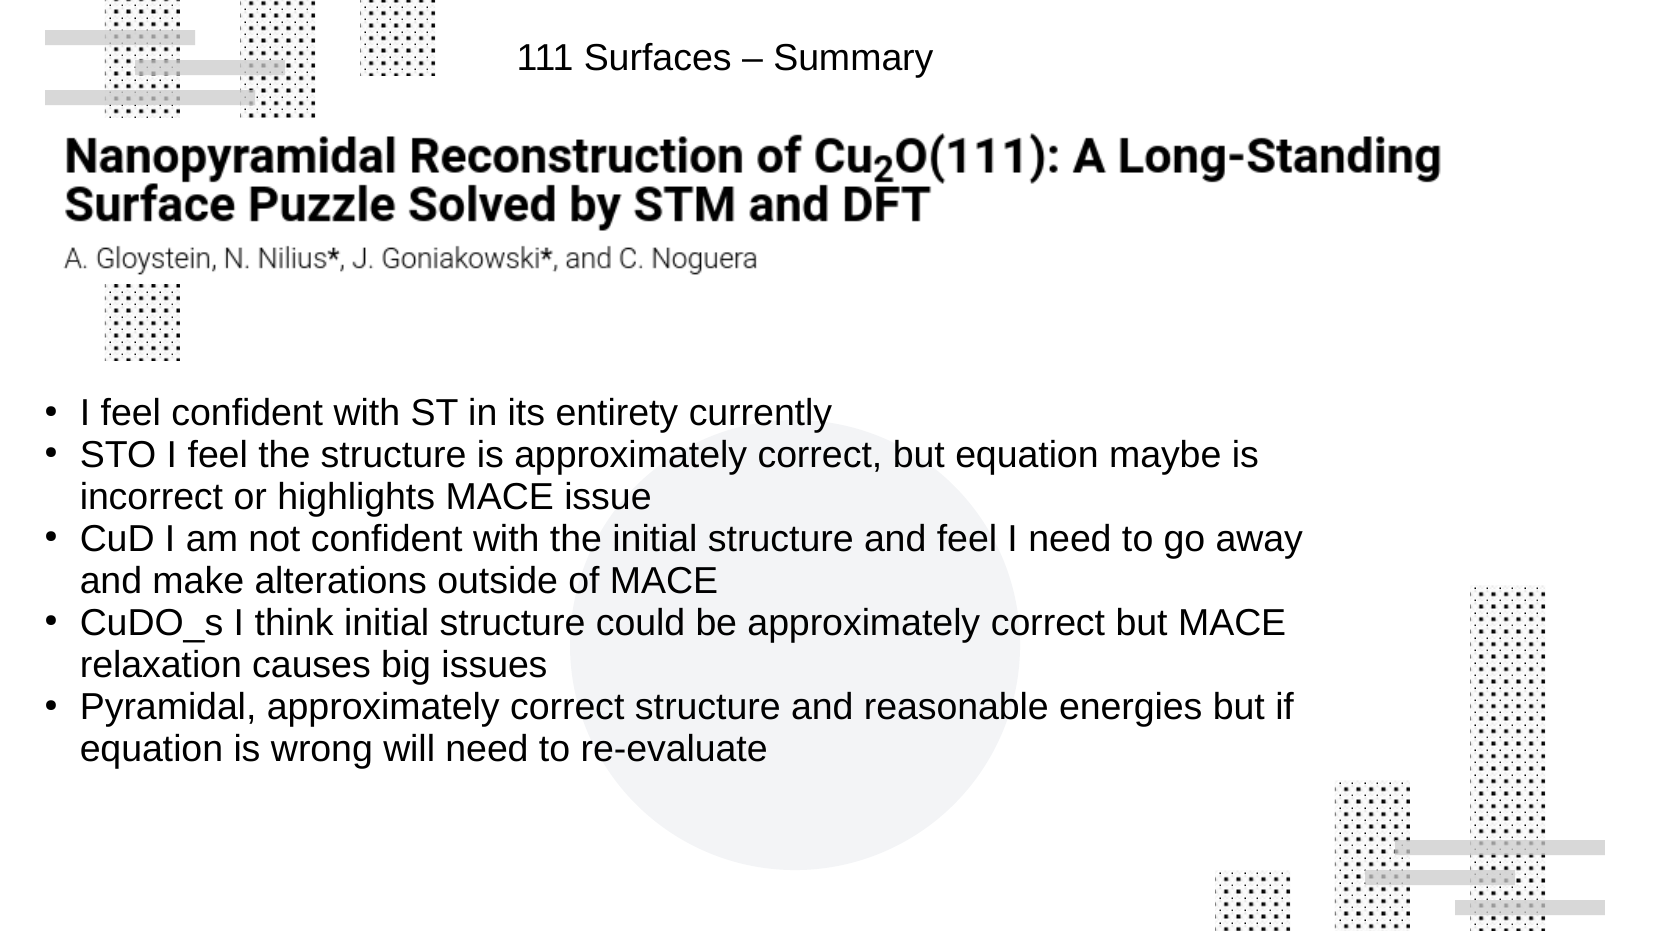

111 Surfaces – Summary
I feel confident with ST in its entirety currently
STO I feel the structure is approximately correct, but equation maybe is incorrect or highlights MACE issue
CuD I am not confident with the initial structure and feel I need to go away and make alterations outside of MACE
CuDO_s I think initial structure could be approximately correct but MACE relaxation causes big issues
Pyramidal, approximately correct structure and reasonable energies but if equation is wrong will need to re-evaluate